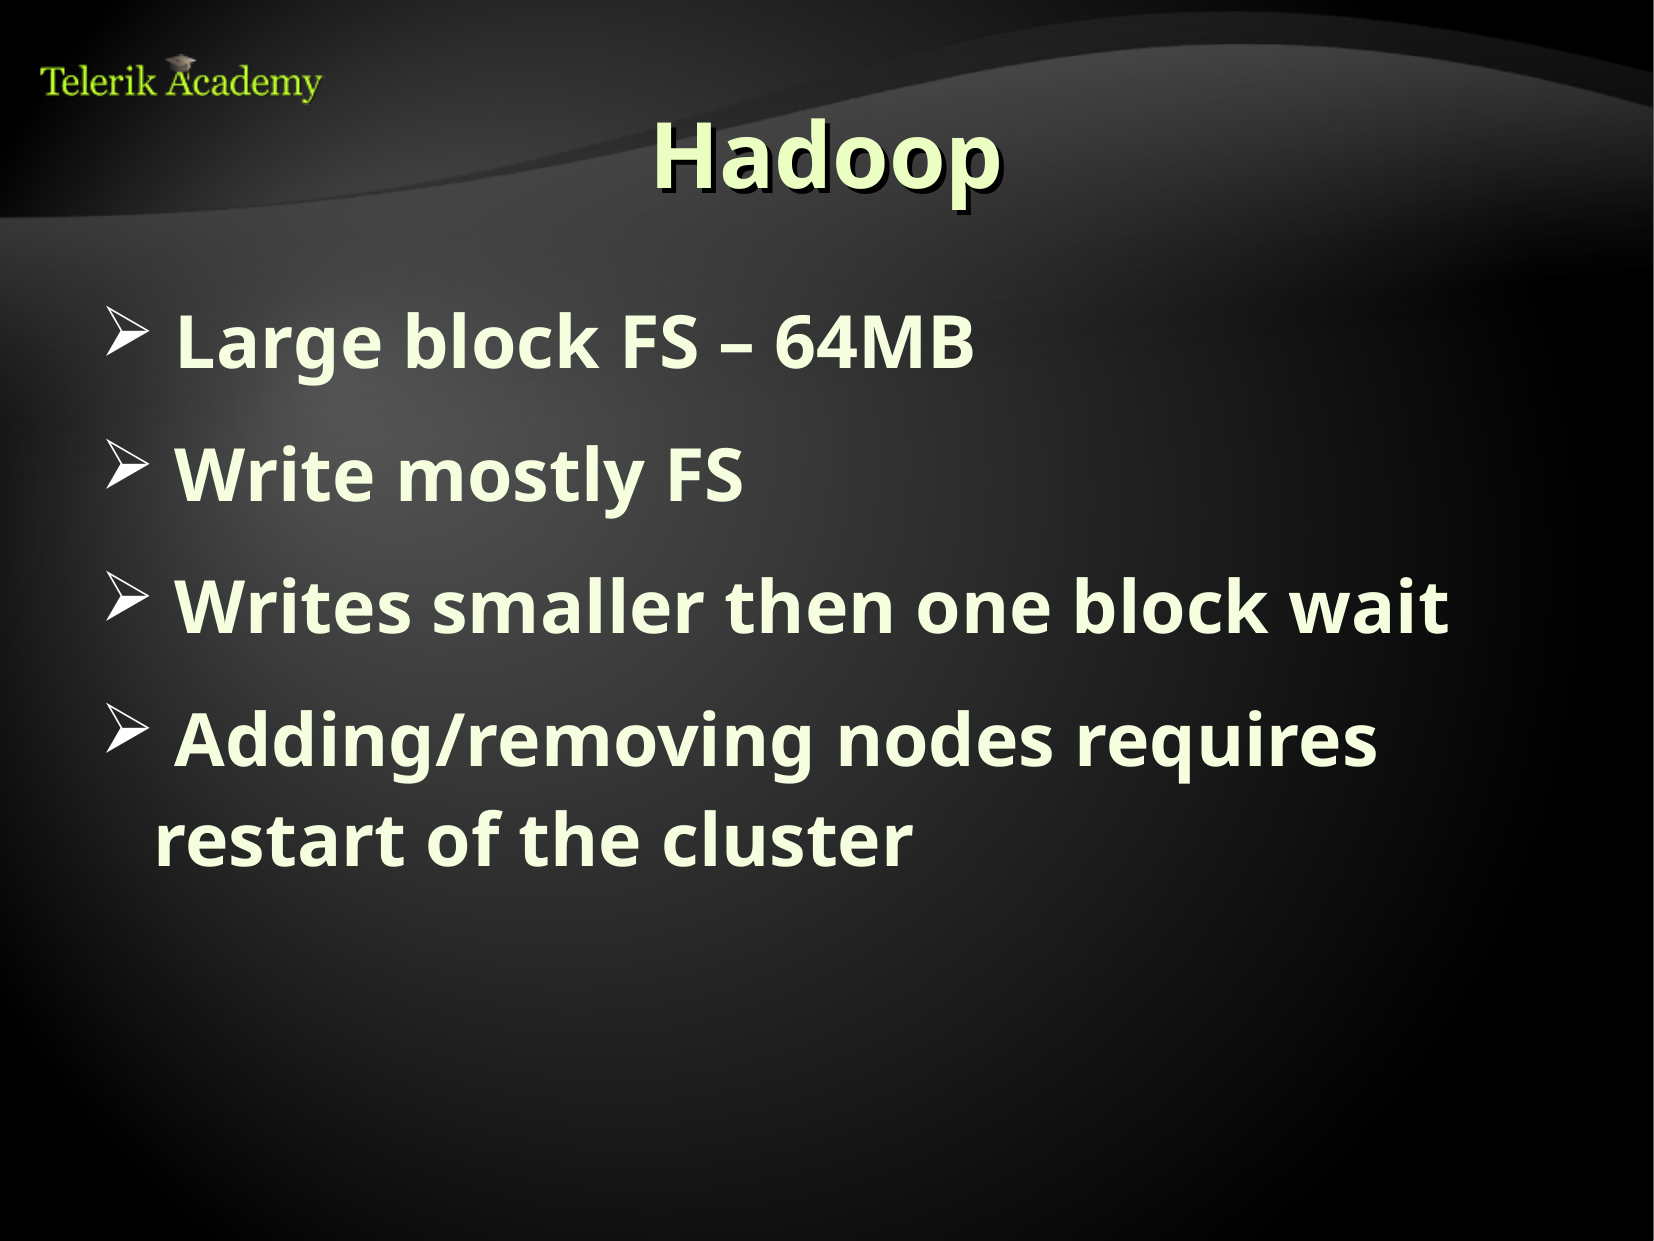

# Hadoop
 Large block FS – 64MB
 Write mostly FS
 Writes smaller then one block wait
 Adding/removing nodes requires restart of the cluster